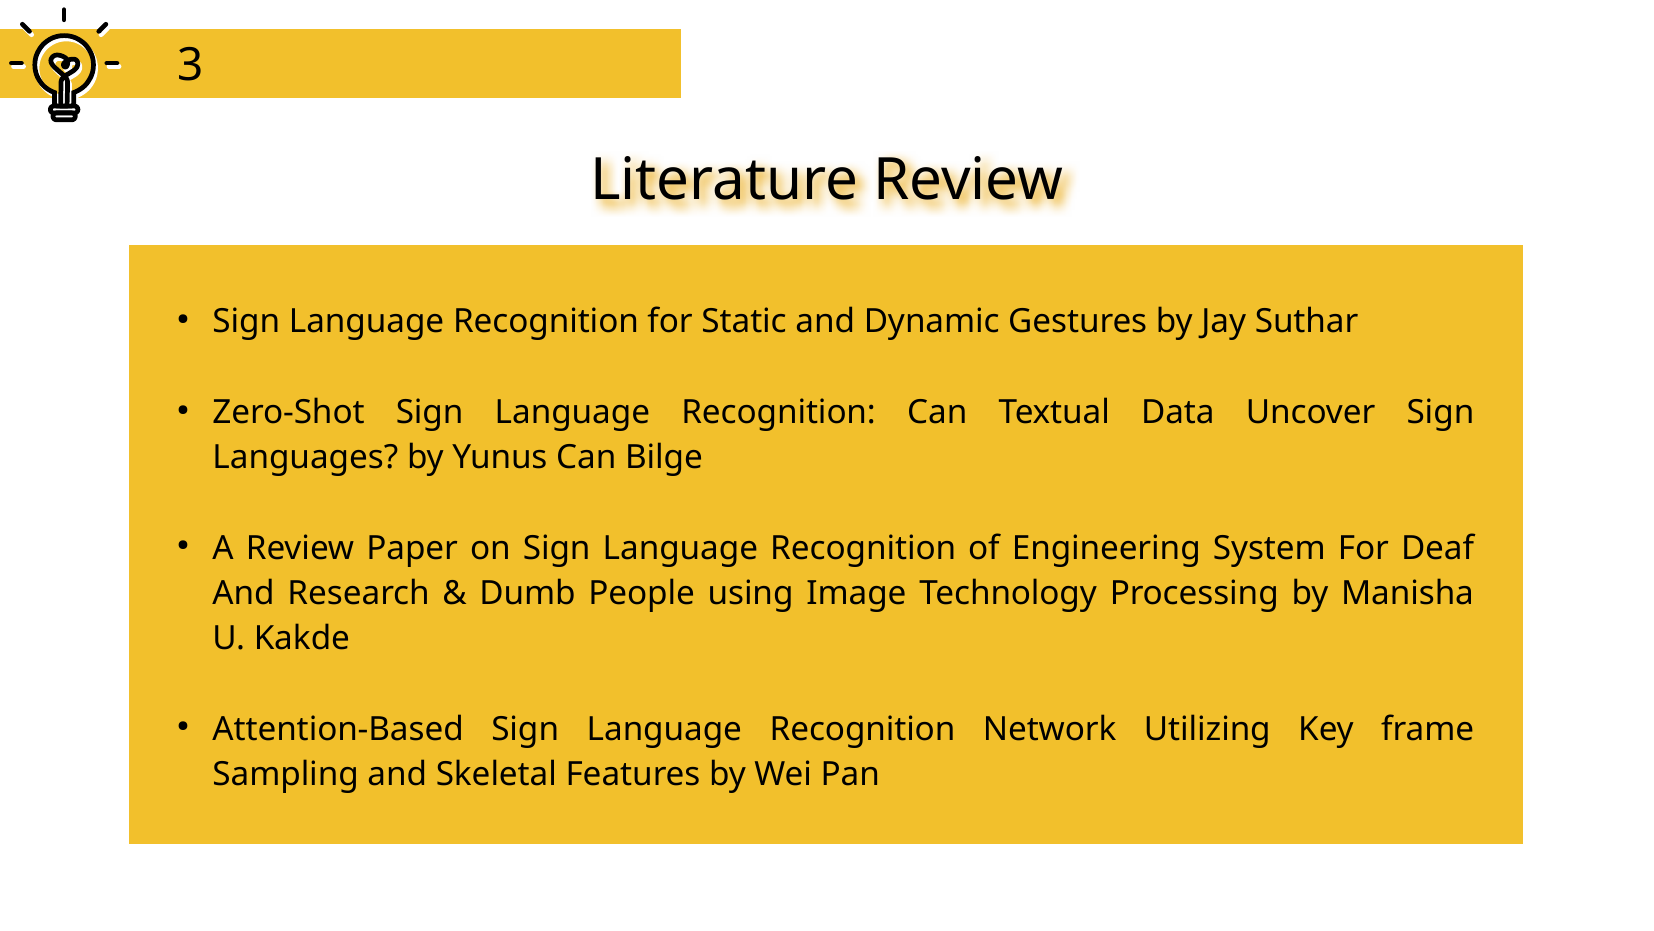

# 3
Literature Review
Sign Language Recognition for Static and Dynamic Gestures by Jay Suthar
Zero-Shot Sign Language Recognition: Can Textual Data Uncover Sign Languages? by Yunus Can Bilge
A Review Paper on Sign Language Recognition of Engineering System For Deaf And Research & Dumb People using Image Technology Processing by Manisha U. Kakde
Attention-Based Sign Language Recognition Network Utilizing Key frame Sampling and Skeletal Features by Wei Pan